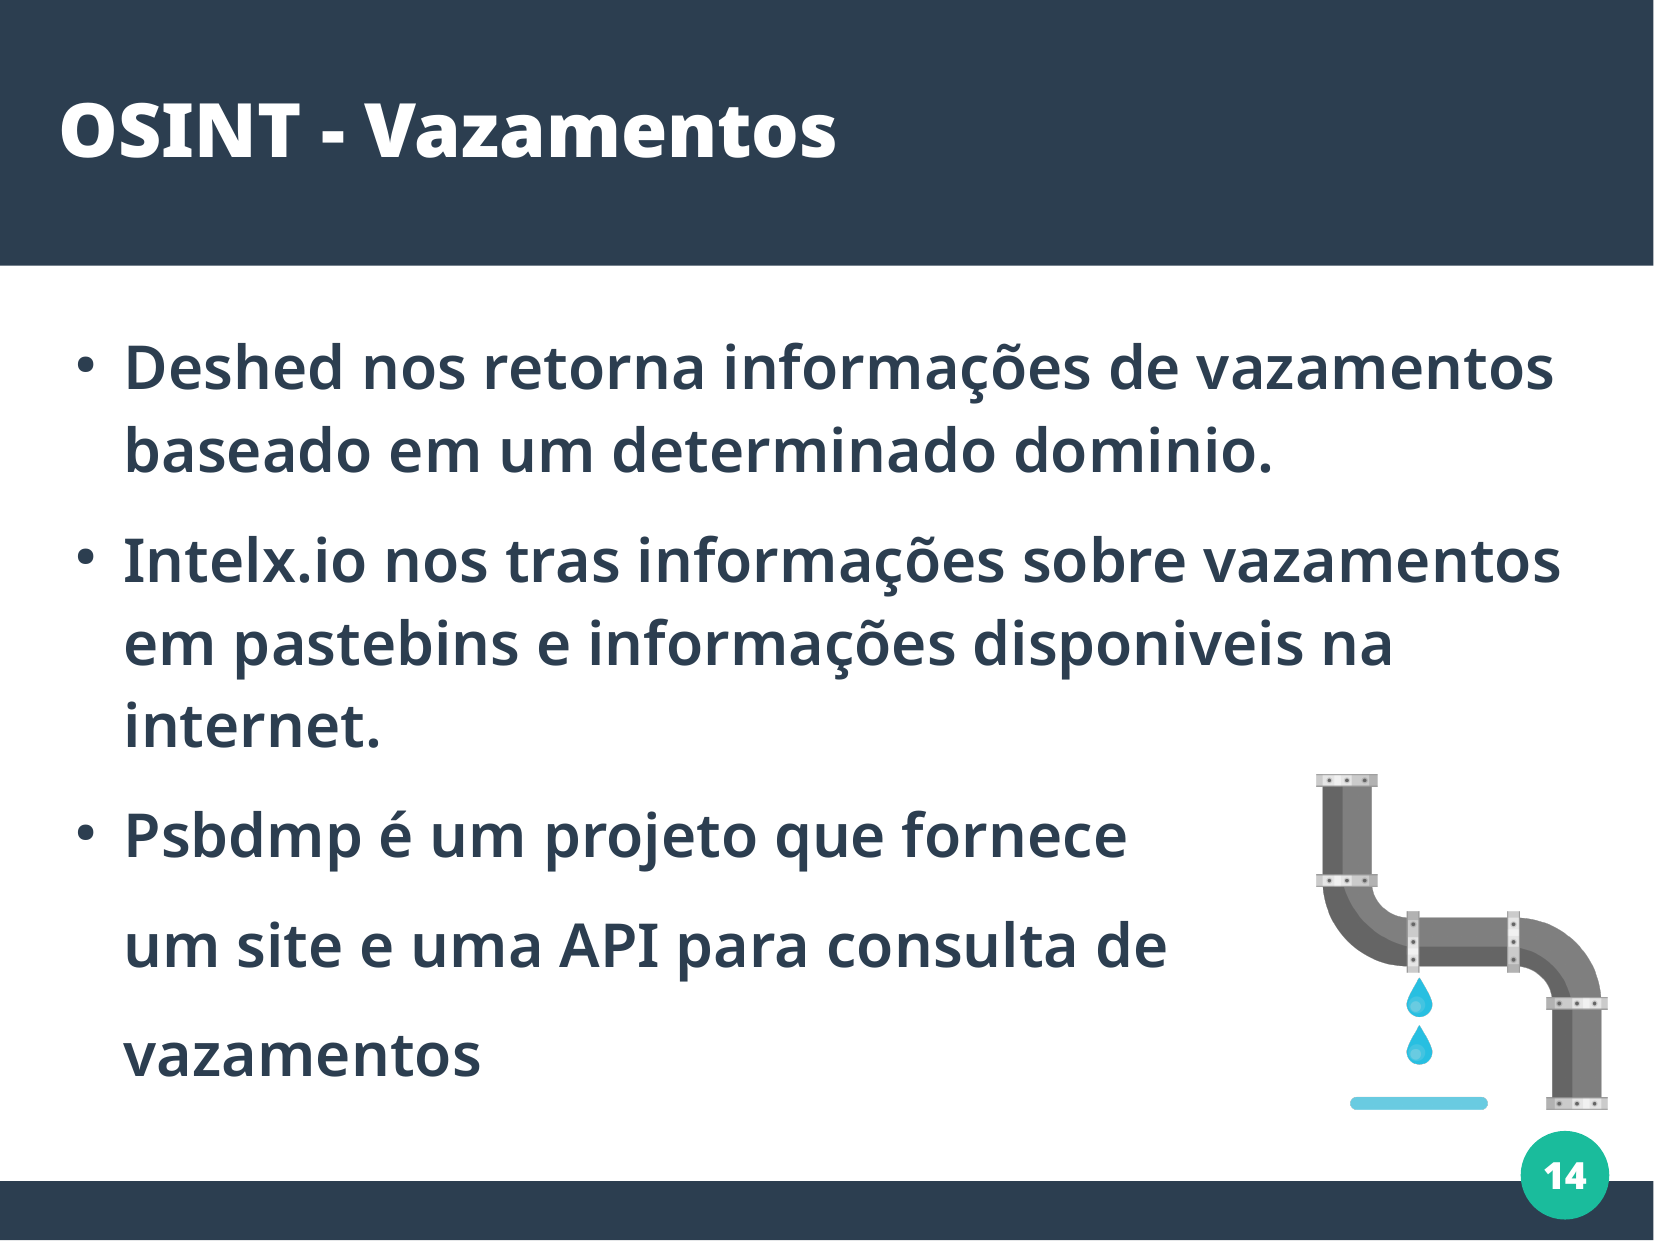

# OSINT - Vazamentos
Deshed nos retorna informações de vazamentos baseado em um determinado dominio.
Intelx.io nos tras informações sobre vazamentos em pastebins e informações disponiveis na internet.
Psbdmp é um projeto que fornece
um site e uma API para consulta de
vazamentos
14